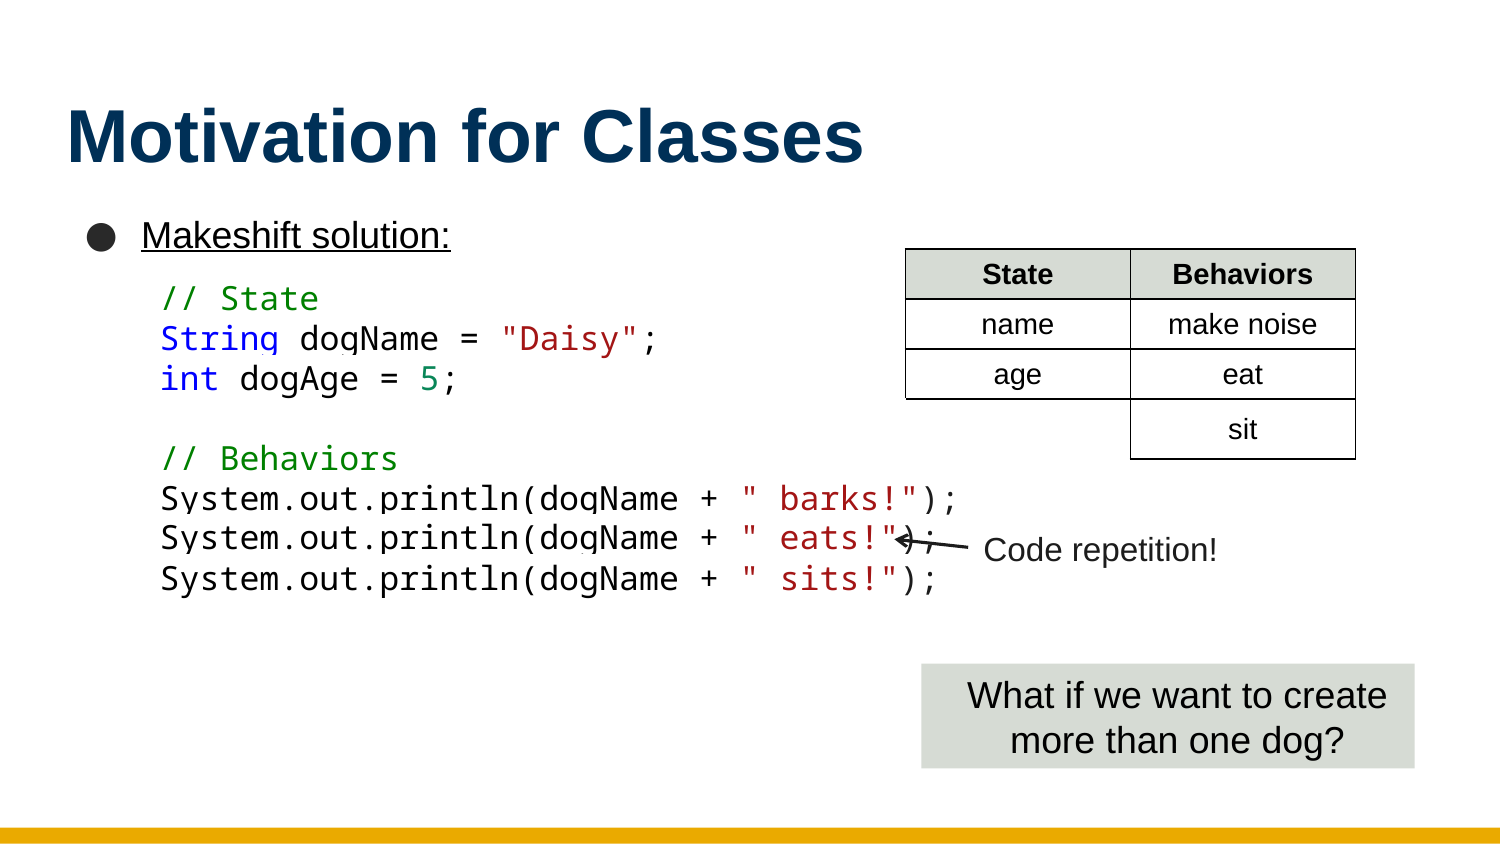

# Motivation for Classes
Makeshift solution:
| State | Behaviors |
| --- | --- |
| name | make noise |
| age | eat |
| | sit |
// State
String dogName = "Daisy";
int dogAge = 5;
// Behaviors
System.out.println(dogName + " barks!");
System.out.println(dogName + " eats!");
System.out.println(dogName + " sits!");
Code repetition!
What if we want to create more than one dog?